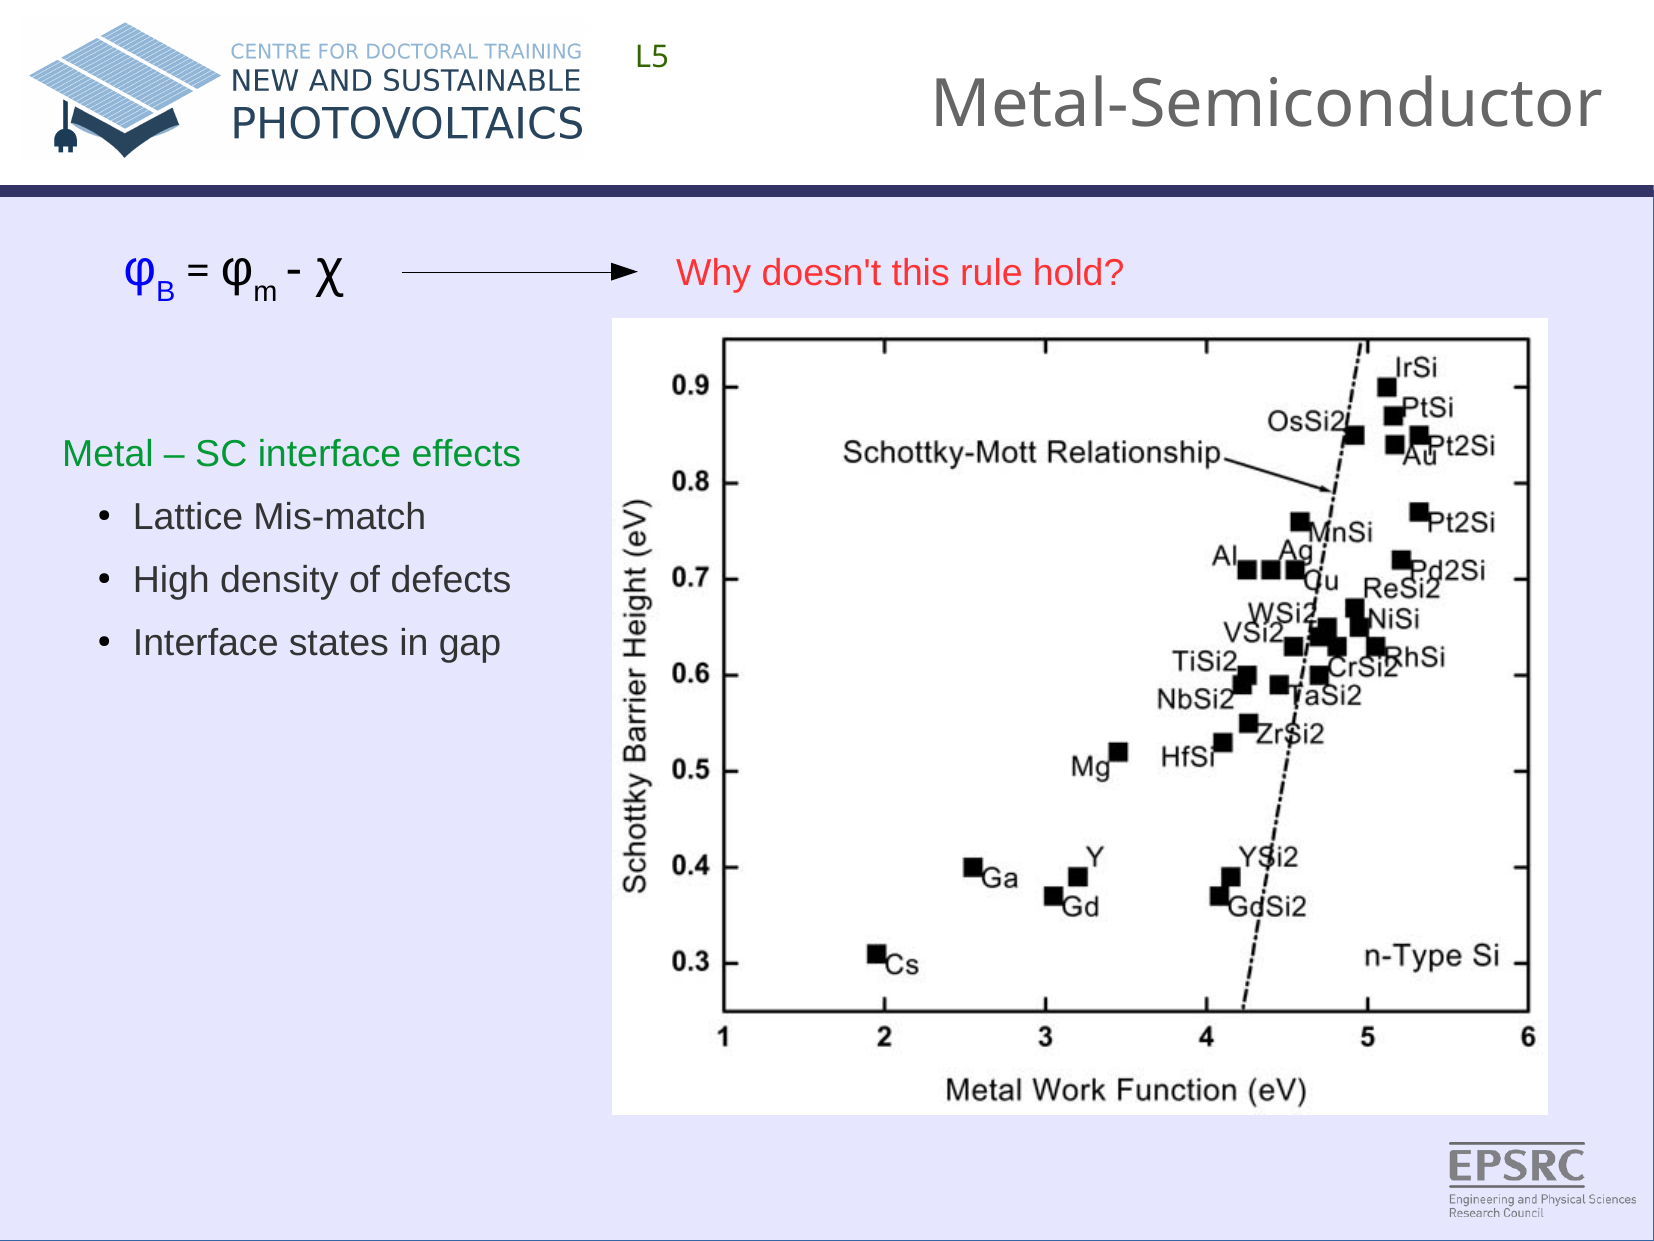

L5
Metal-Semiconductor
φB = φm - χ
Why doesn't this rule hold?
Metal – SC interface effects
Lattice Mis-match
High density of defects
Interface states in gap